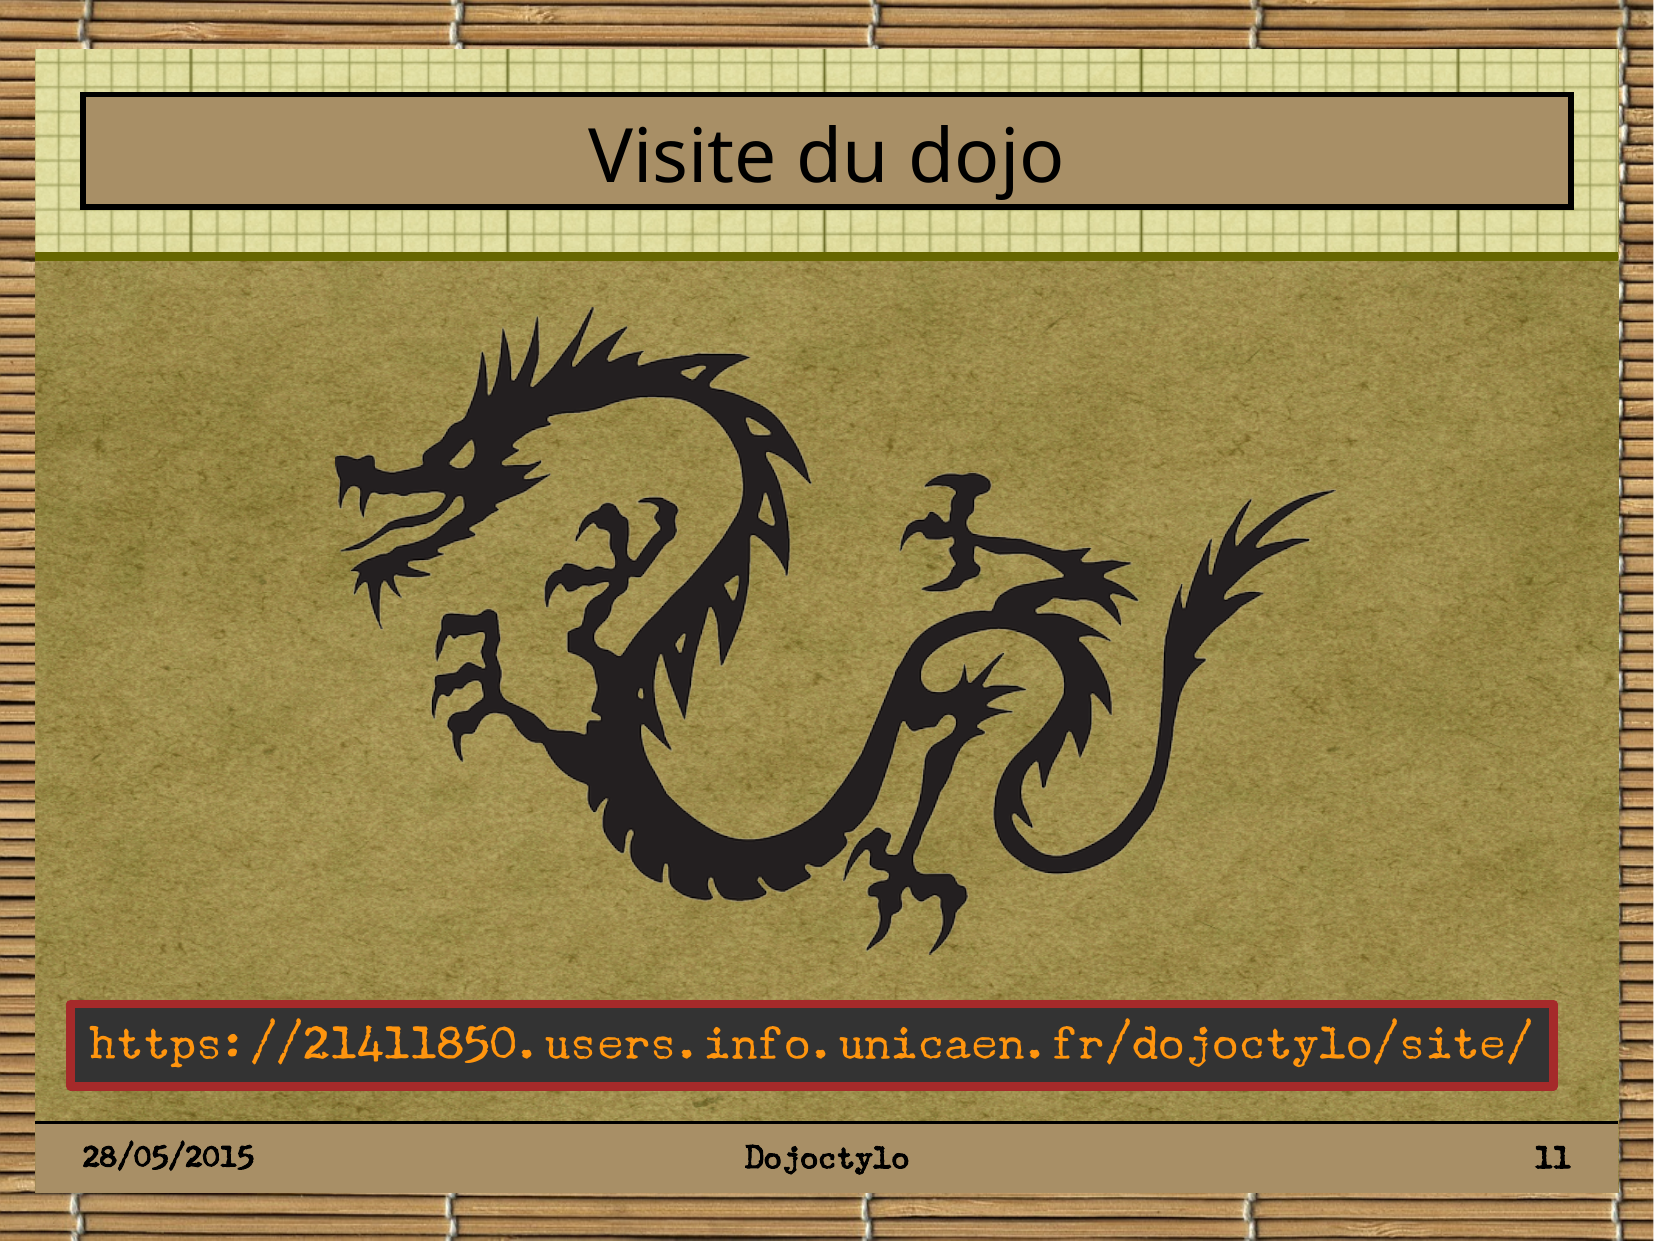

# Visite du dojo
https://21411850.users.info.unicaen.fr/dojoctylo/site/
09/04/2015
Dojoctylo
11